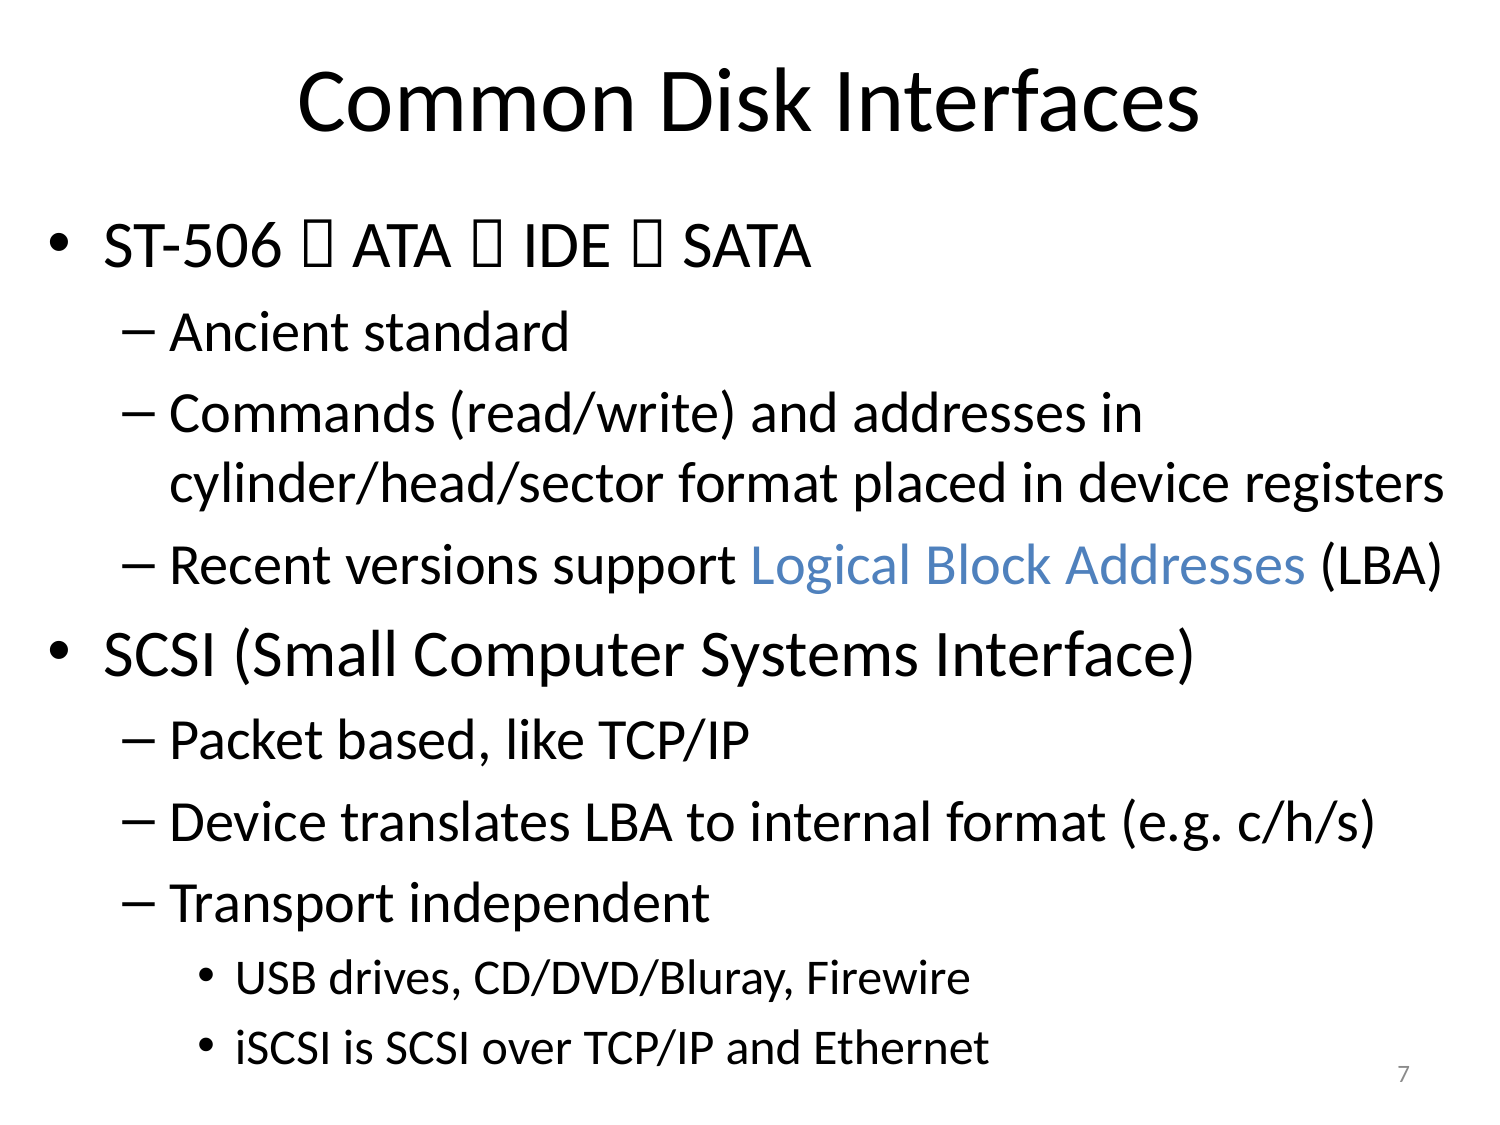

# Common Disk Interfaces
ST-506  ATA  IDE  SATA
Ancient standard
Commands (read/write) and addresses in cylinder/head/sector format placed in device registers
Recent versions support Logical Block Addresses (LBA)
SCSI (Small Computer Systems Interface)
Packet based, like TCP/IP
Device translates LBA to internal format (e.g. c/h/s)
Transport independent
USB drives, CD/DVD/Bluray, Firewire
iSCSI is SCSI over TCP/IP and Ethernet